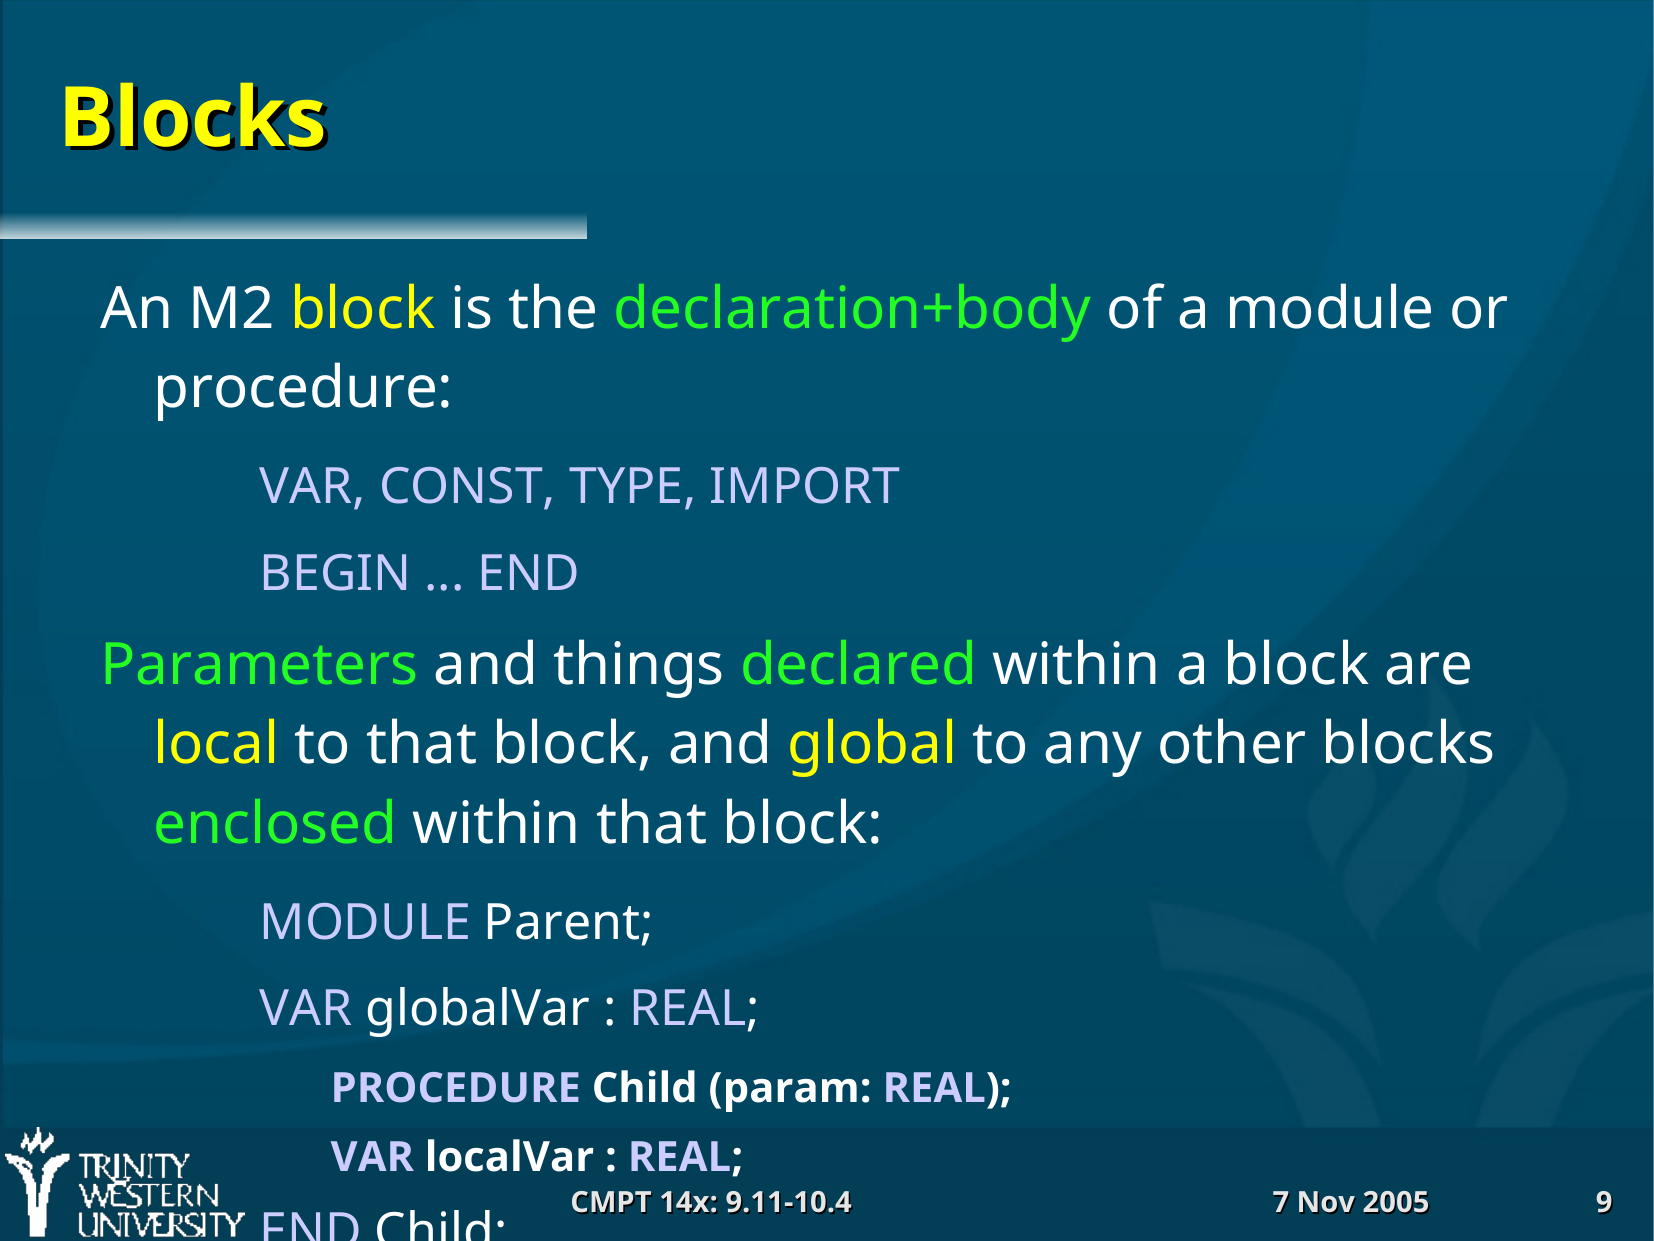

# Blocks
An M2 block is the declaration+body of a module or procedure:
VAR, CONST, TYPE, IMPORT
BEGIN ... END
Parameters and things declared within a block are local to that block, and global to any other blocks enclosed within that block:
MODULE Parent;
VAR globalVar : REAL;
PROCEDURE Child (param: REAL);
VAR localVar : REAL;
END Child;
CMPT 14x: 9.11-10.4
7 Nov 2005
9